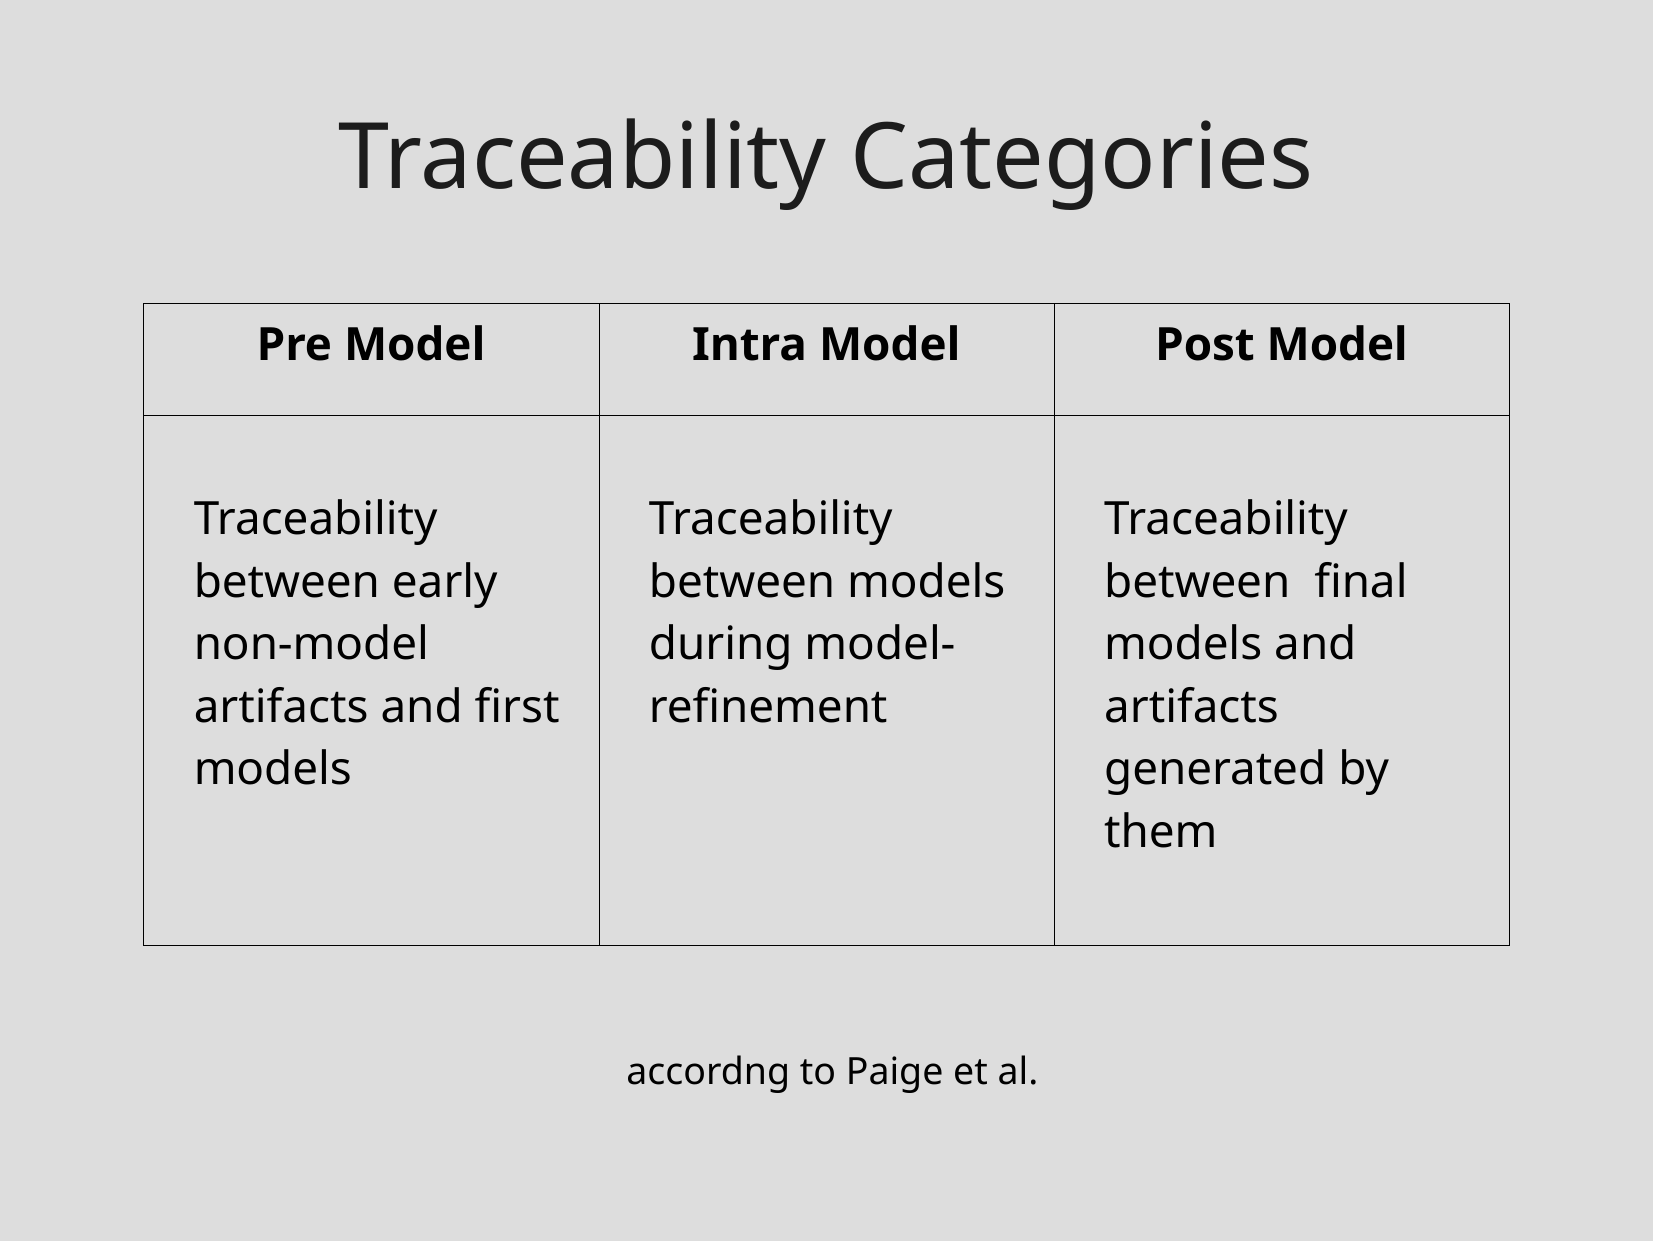

# Traceability Categories
| Pre Model | Intra Model | Post Model |
| --- | --- | --- |
| Traceability between early non-model artifacts and first models | Traceability between models during model-refinement | Traceability between final models and artifacts generated by them |
accordng to Paige et al.